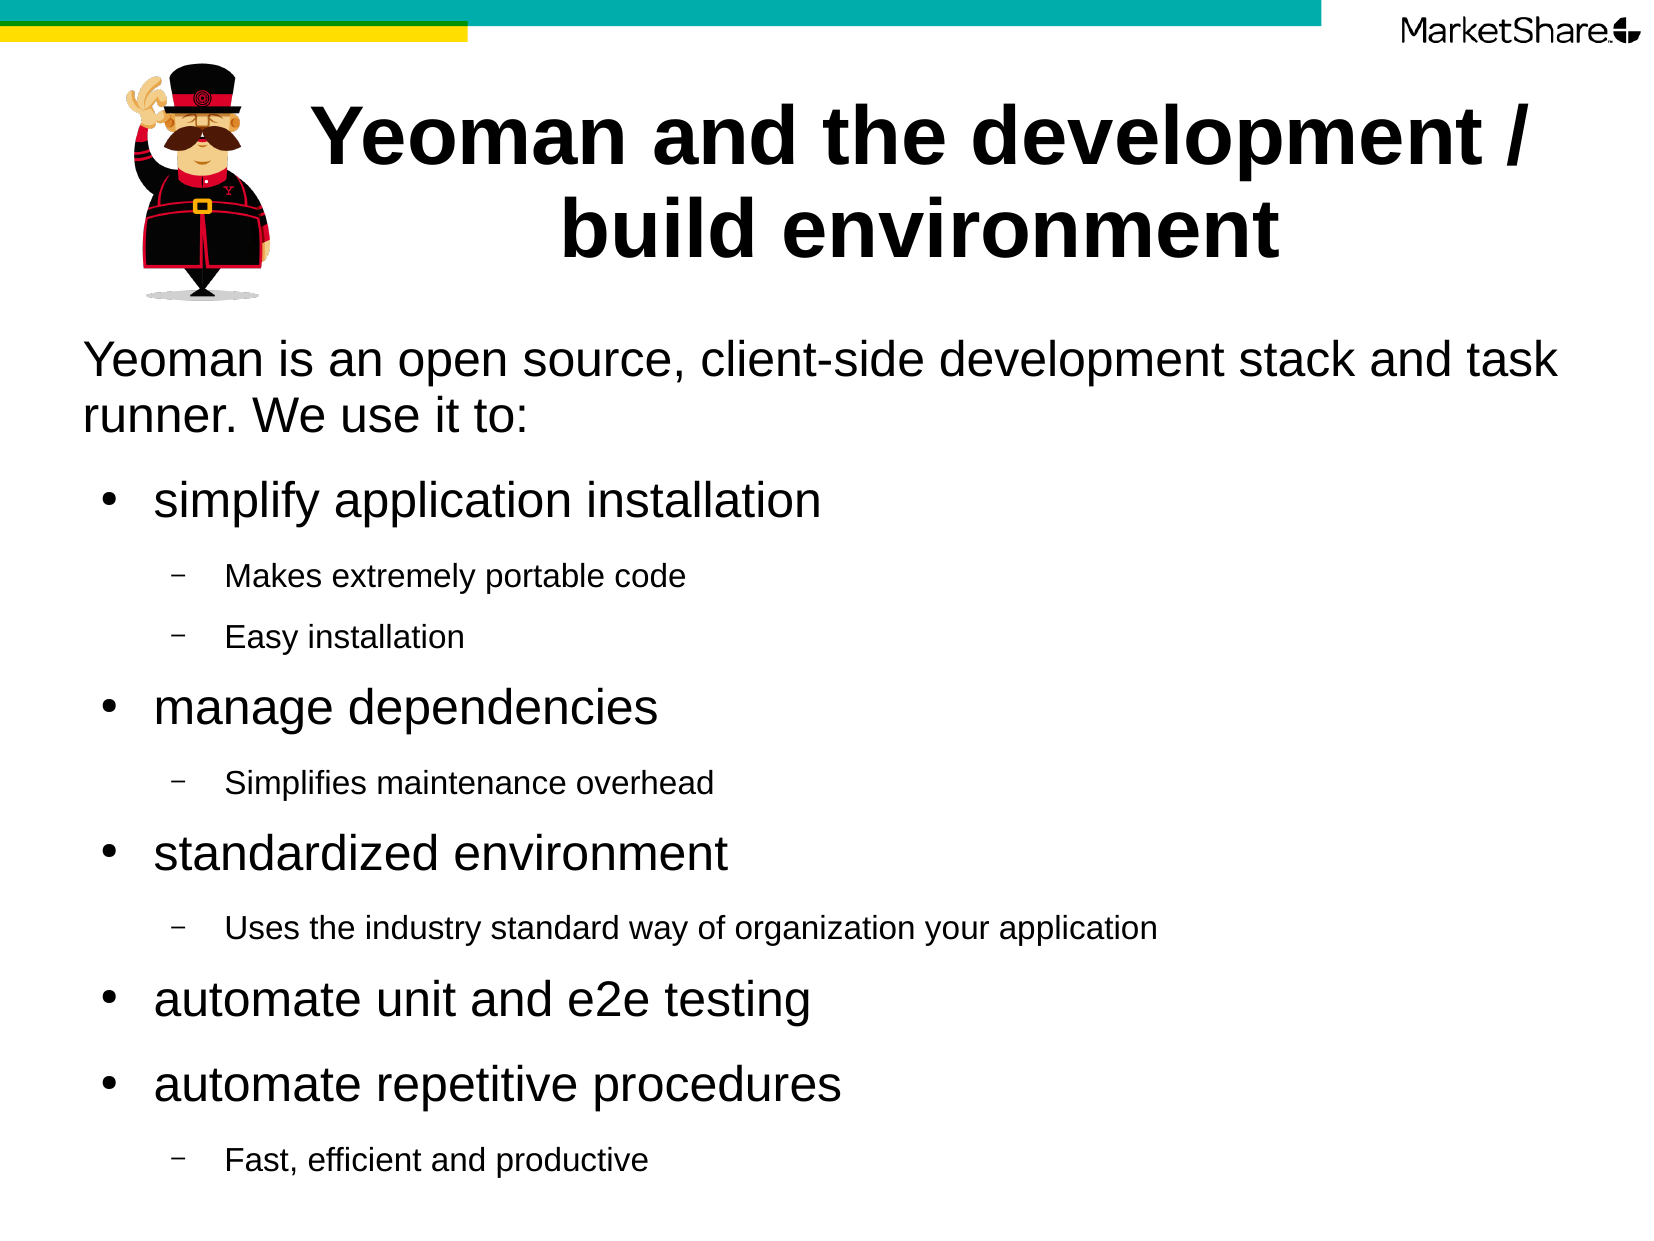

# Yeoman and the development / build environment
Yeoman is an open source, client-side development stack and task runner. We use it to:
simplify application installation
Makes extremely portable code
Easy installation
manage dependencies
Simplifies maintenance overhead
standardized environment
Uses the industry standard way of organization your application
automate unit and e2e testing
automate repetitive procedures
Fast, efficient and productive